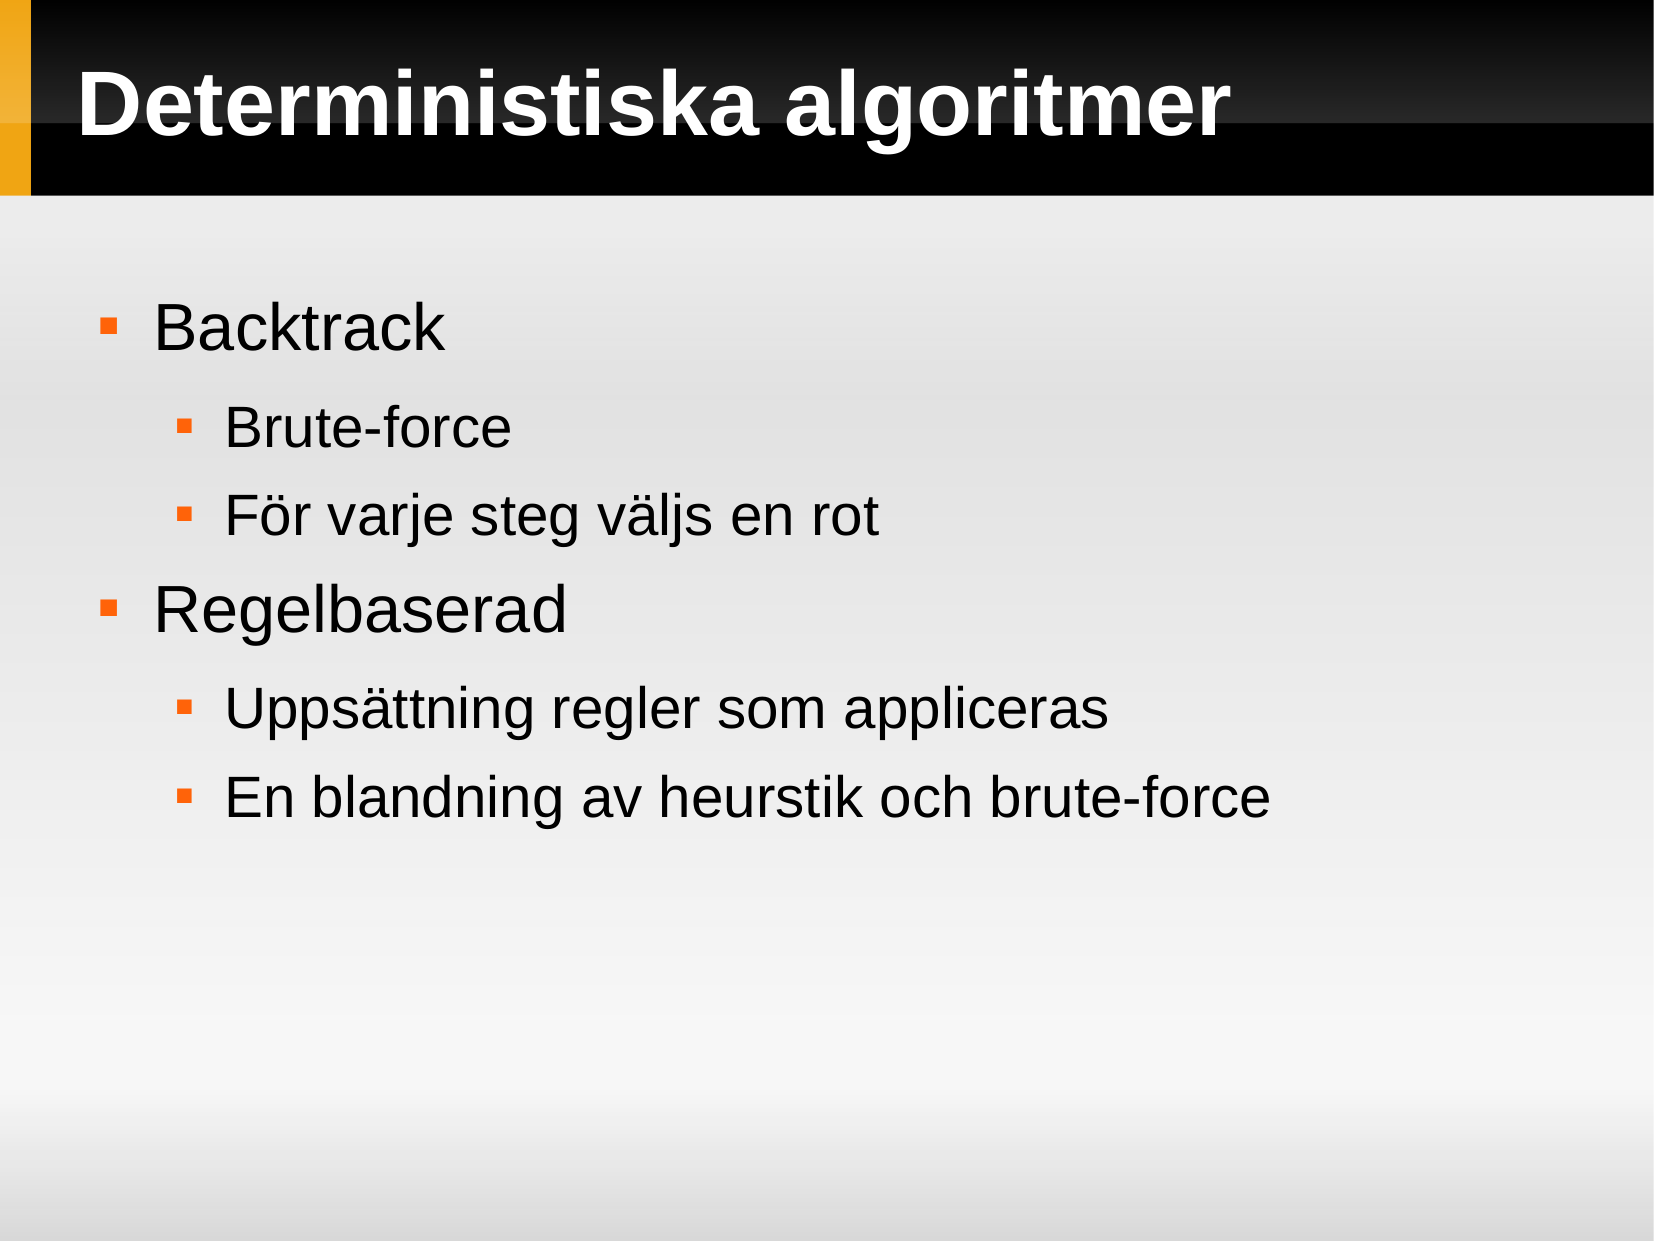

# Deterministiska algoritmer
Backtrack
Brute-force
För varje steg väljs en rot
Regelbaserad
Uppsättning regler som appliceras
En blandning av heurstik och brute-force